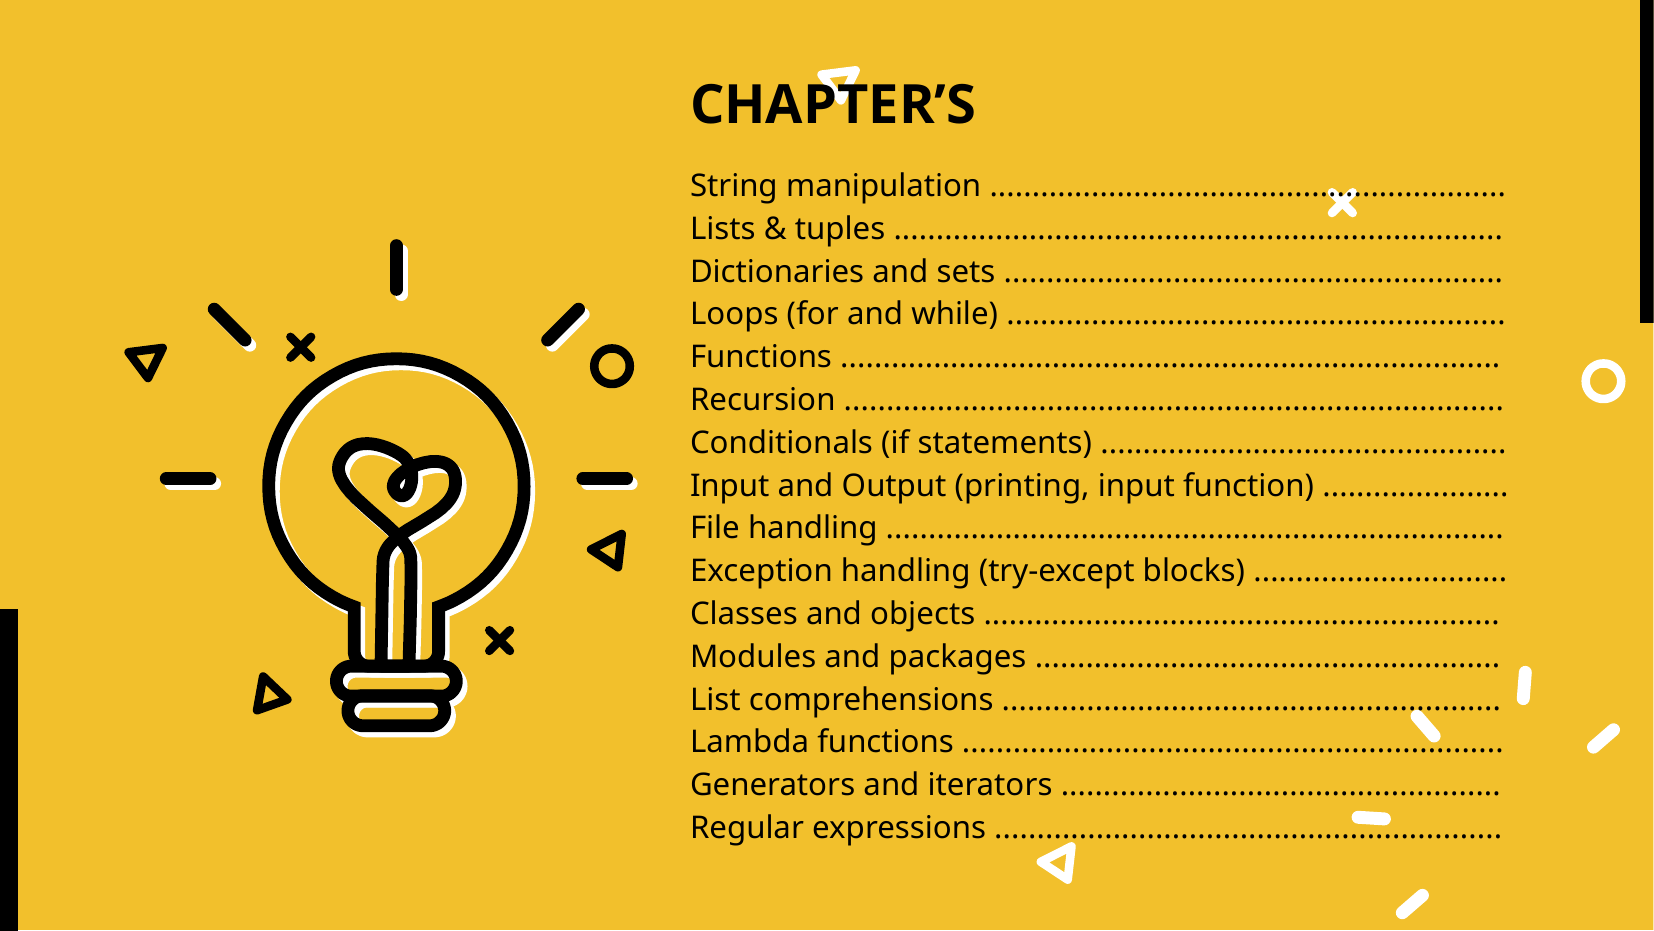

String manipulation .............................................................
Lists & tuples ........................................................................
Dictionaries and sets ...........................................................
Loops (for and while) ...........................................................
Functions ..............................................................................
Recursion ..............................................................................
Conditionals (if statements) ................................................
Input and Output (printing, input function) ......................
File handling .........................................................................
Exception handling (try-except blocks) ..............................
Classes and objects .............................................................
Modules and packages .......................................................
List comprehensions ...........................................................
Lambda functions ................................................................
Generators and iterators ....................................................
Regular expressions ............................................................
# CHAPTER’S